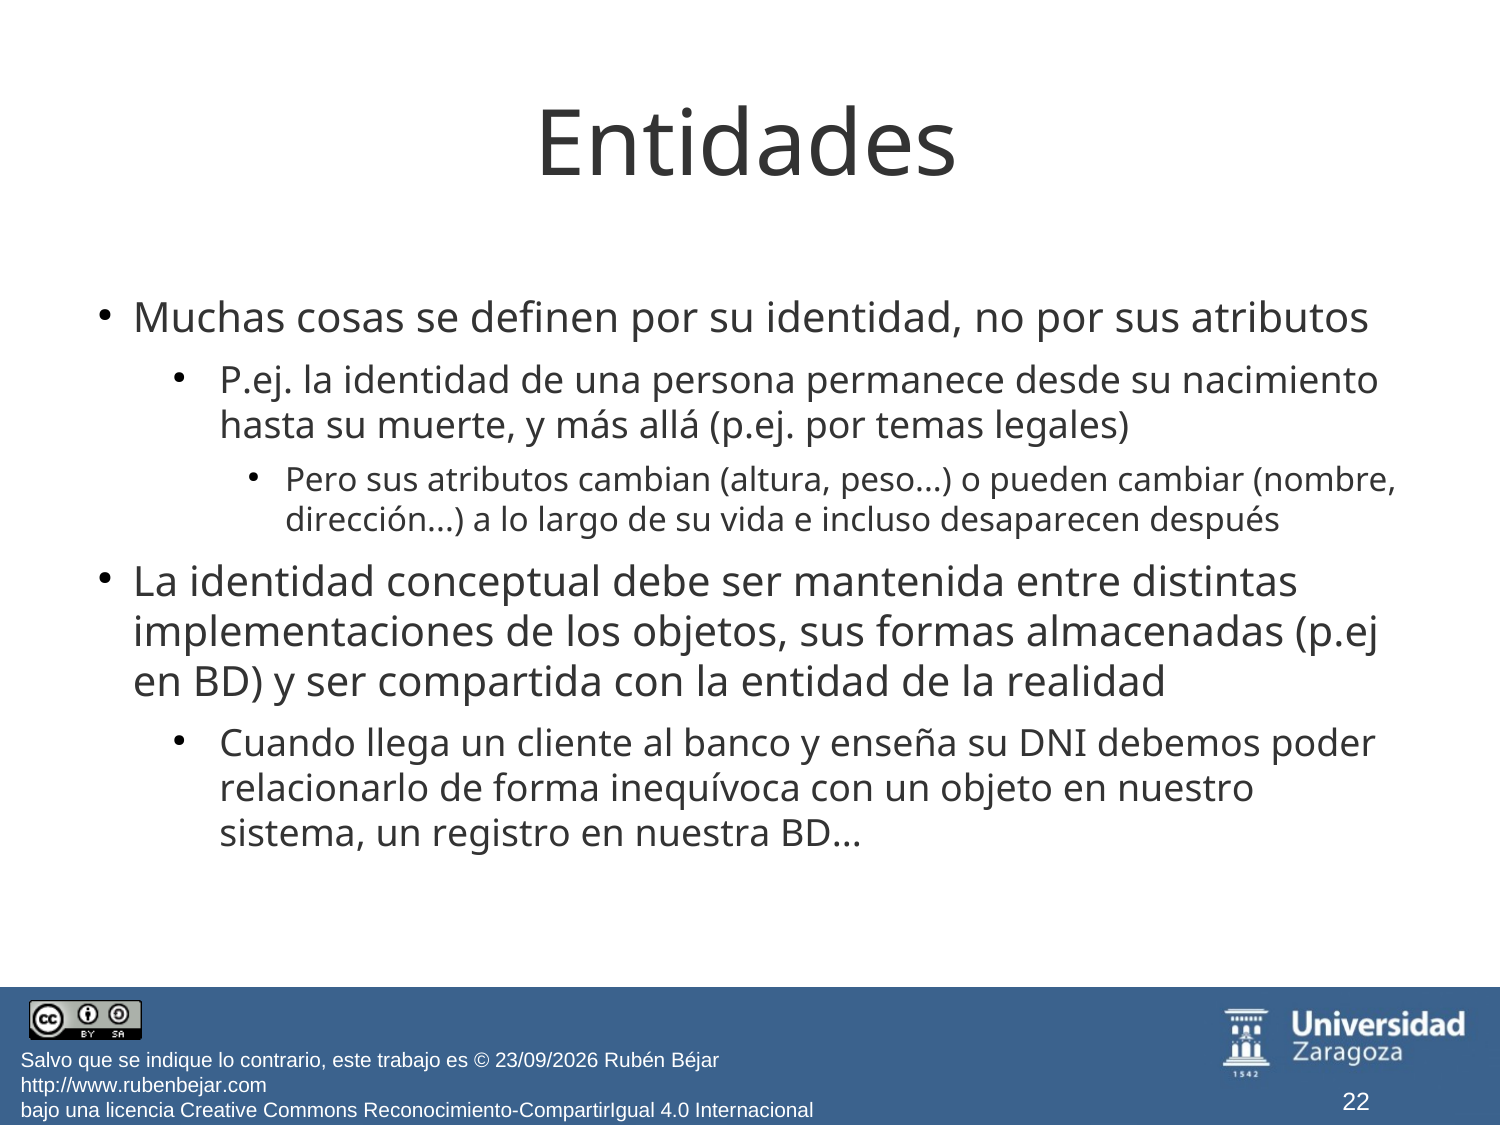

# Entidades
Muchas cosas se definen por su identidad, no por sus atributos
P.ej. la identidad de una persona permanece desde su nacimiento hasta su muerte, y más allá (p.ej. por temas legales)
Pero sus atributos cambian (altura, peso...) o pueden cambiar (nombre, dirección...) a lo largo de su vida e incluso desaparecen después
La identidad conceptual debe ser mantenida entre distintas implementaciones de los objetos, sus formas almacenadas (p.ej en BD) y ser compartida con la entidad de la realidad
Cuando llega un cliente al banco y enseña su DNI debemos poder relacionarlo de forma inequívoca con un objeto en nuestro sistema, un registro en nuestra BD...